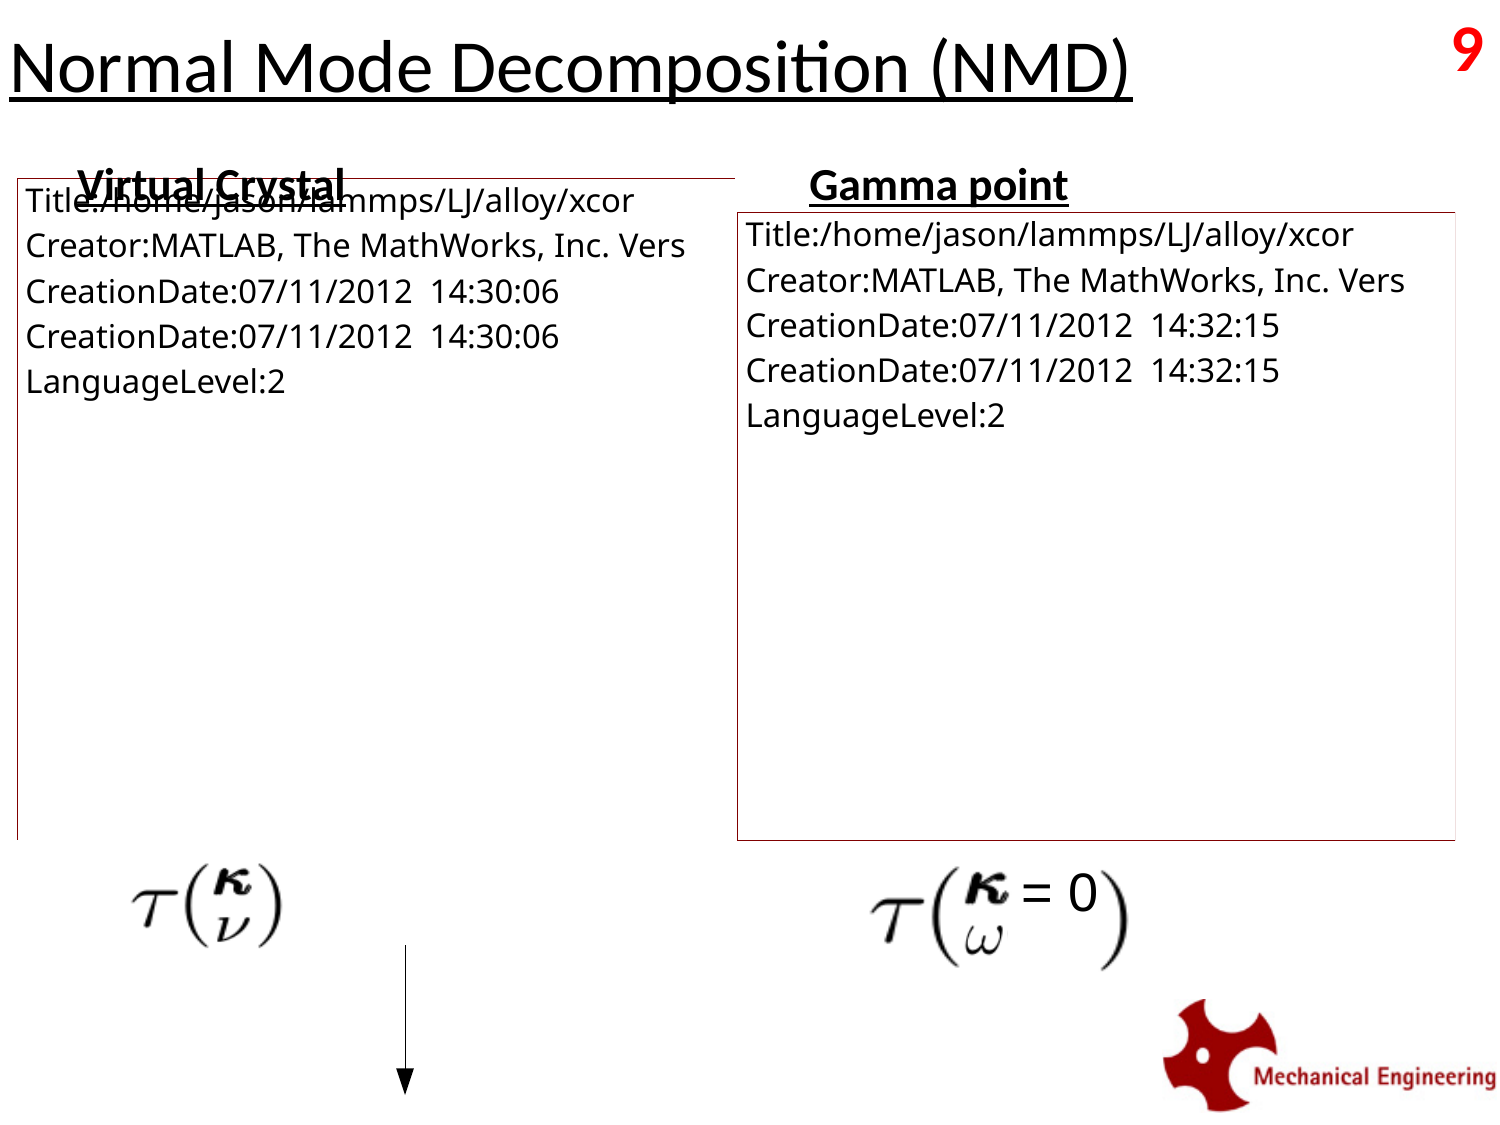

# Normal Mode Decomposition (NMD)
9
Virtual Crystal
Gamma point
= 0